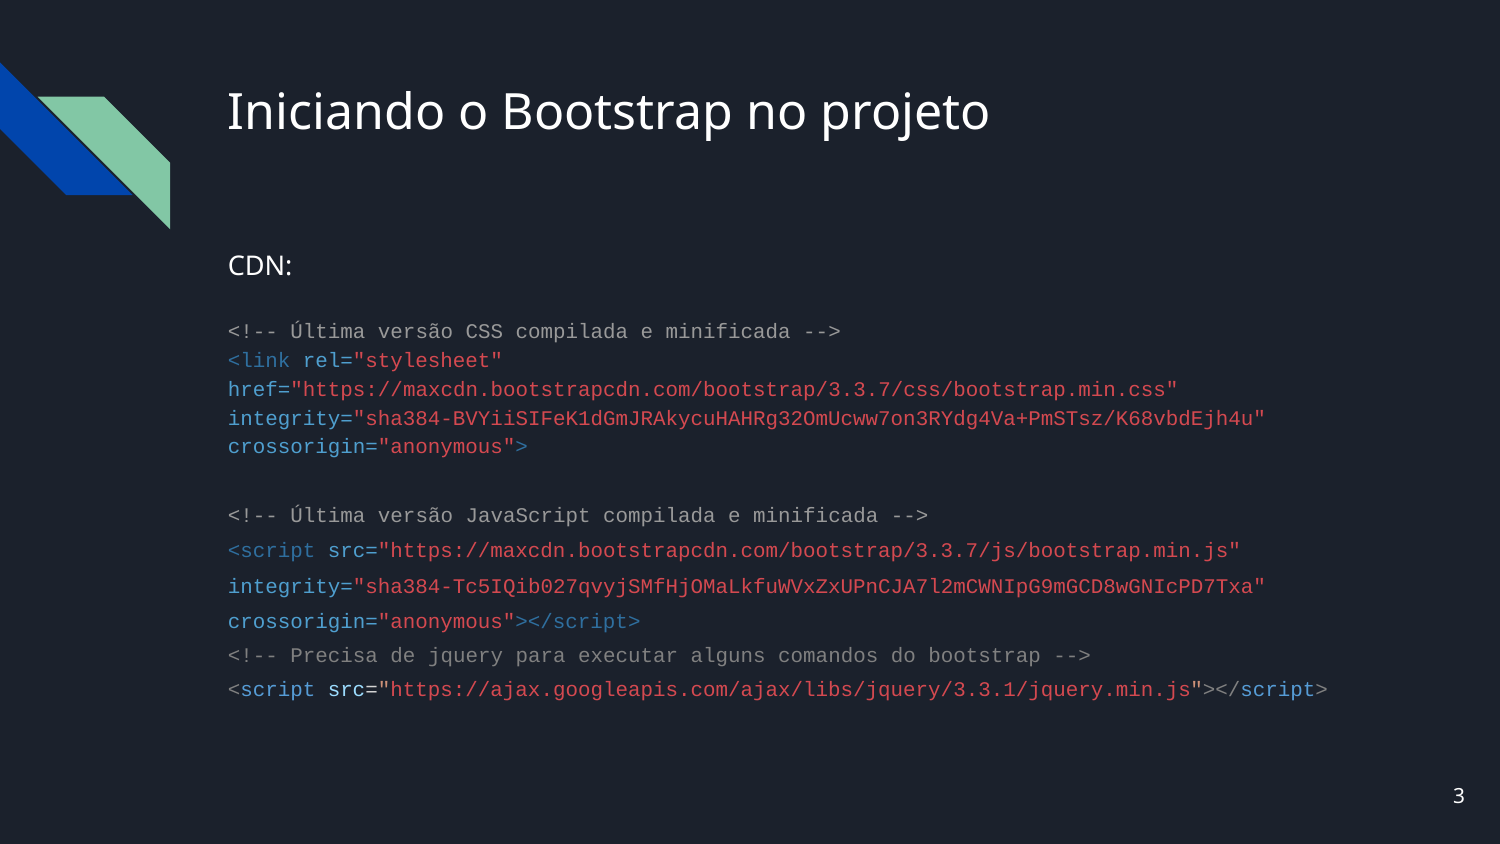

Iniciando o Bootstrap no projeto
# CDN:
<!-- Última versão CSS compilada e minificada -->
<link rel="stylesheet" href="https://maxcdn.bootstrapcdn.com/bootstrap/3.3.7/css/bootstrap.min.css" integrity="sha384-BVYiiSIFeK1dGmJRAkycuHAHRg32OmUcww7on3RYdg4Va+PmSTsz/K68vbdEjh4u" crossorigin="anonymous">
<!-- Última versão JavaScript compilada e minificada -->
<script src="https://maxcdn.bootstrapcdn.com/bootstrap/3.3.7/js/bootstrap.min.js" integrity="sha384-Tc5IQib027qvyjSMfHjOMaLkfuWVxZxUPnCJA7l2mCWNIpG9mGCD8wGNIcPD7Txa" crossorigin="anonymous"></script>
<!-- Precisa de jquery para executar alguns comandos do bootstrap -->
<script src="https://ajax.googleapis.com/ajax/libs/jquery/3.3.1/jquery.min.js"></script>